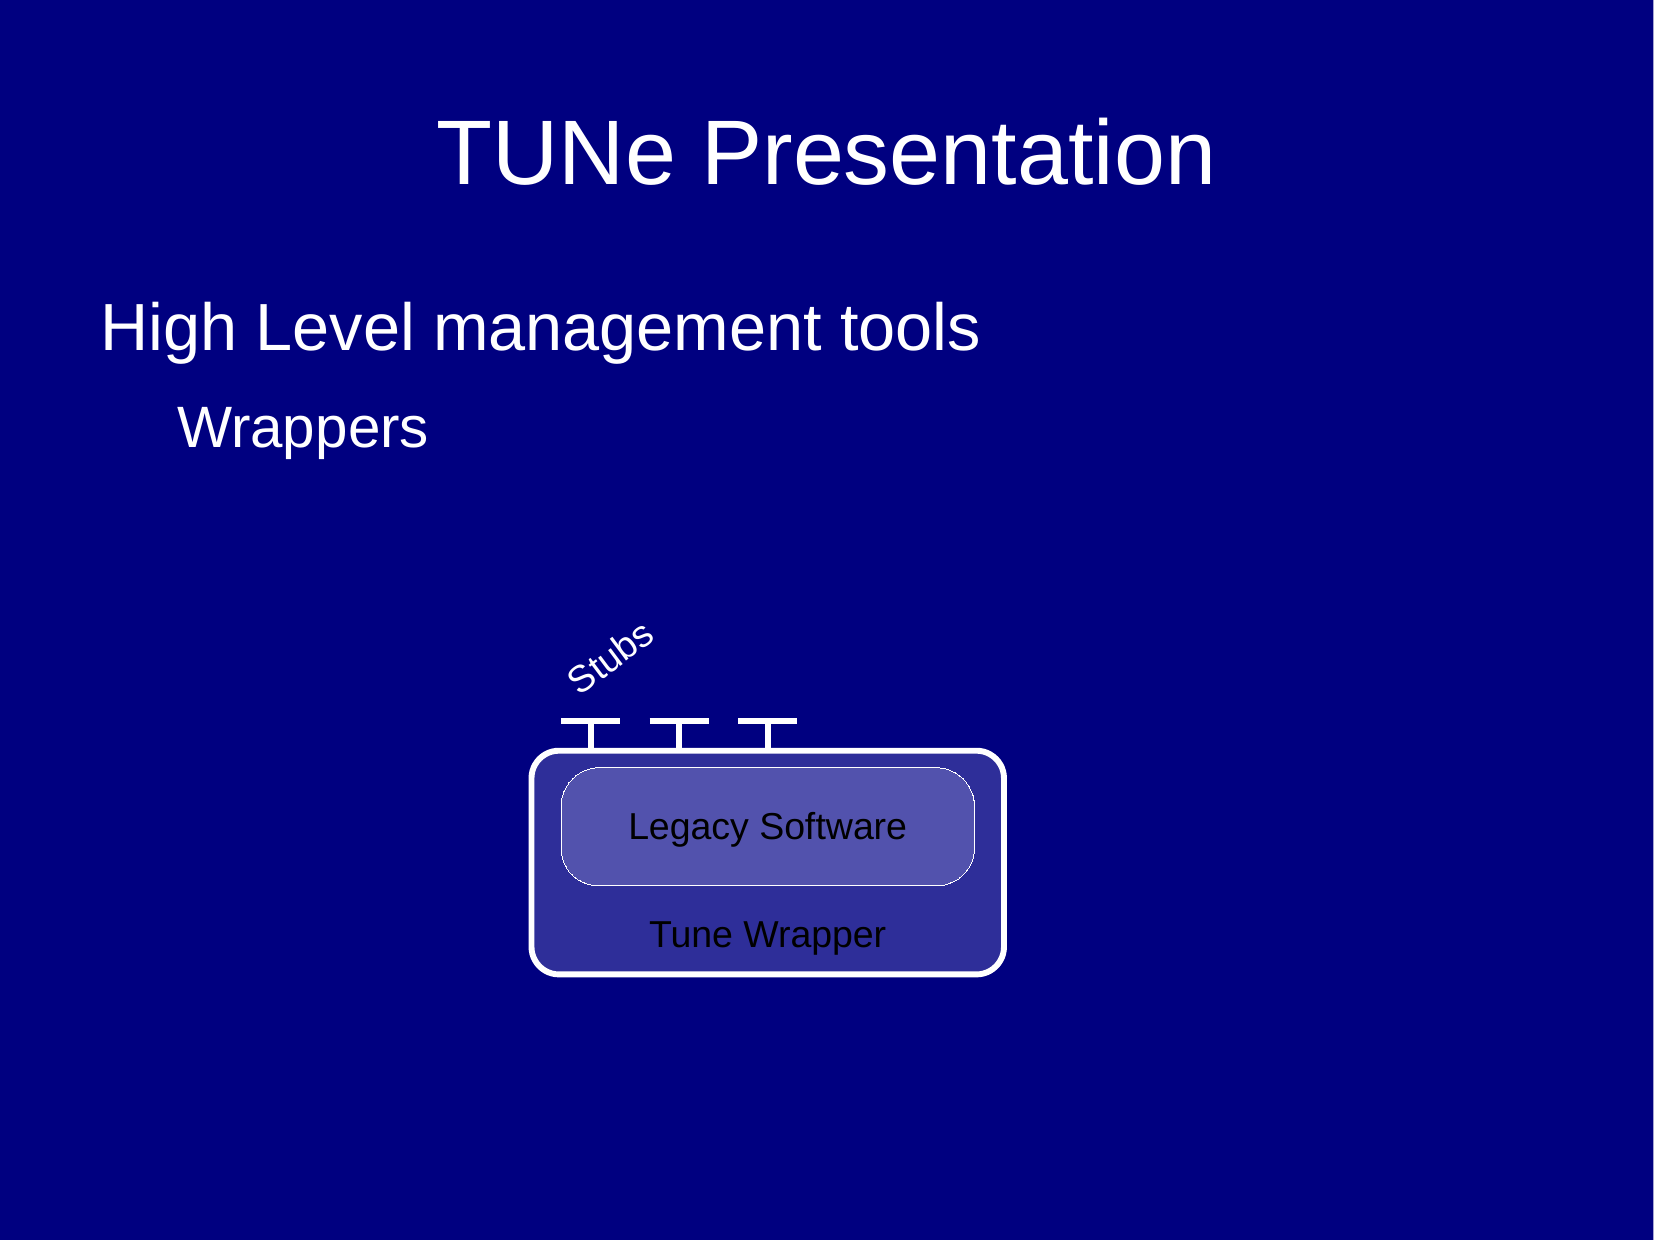

# TUNe Presentation
High Level management tools
Wrappers
Stubs
Tune Wrapper
Legacy Software